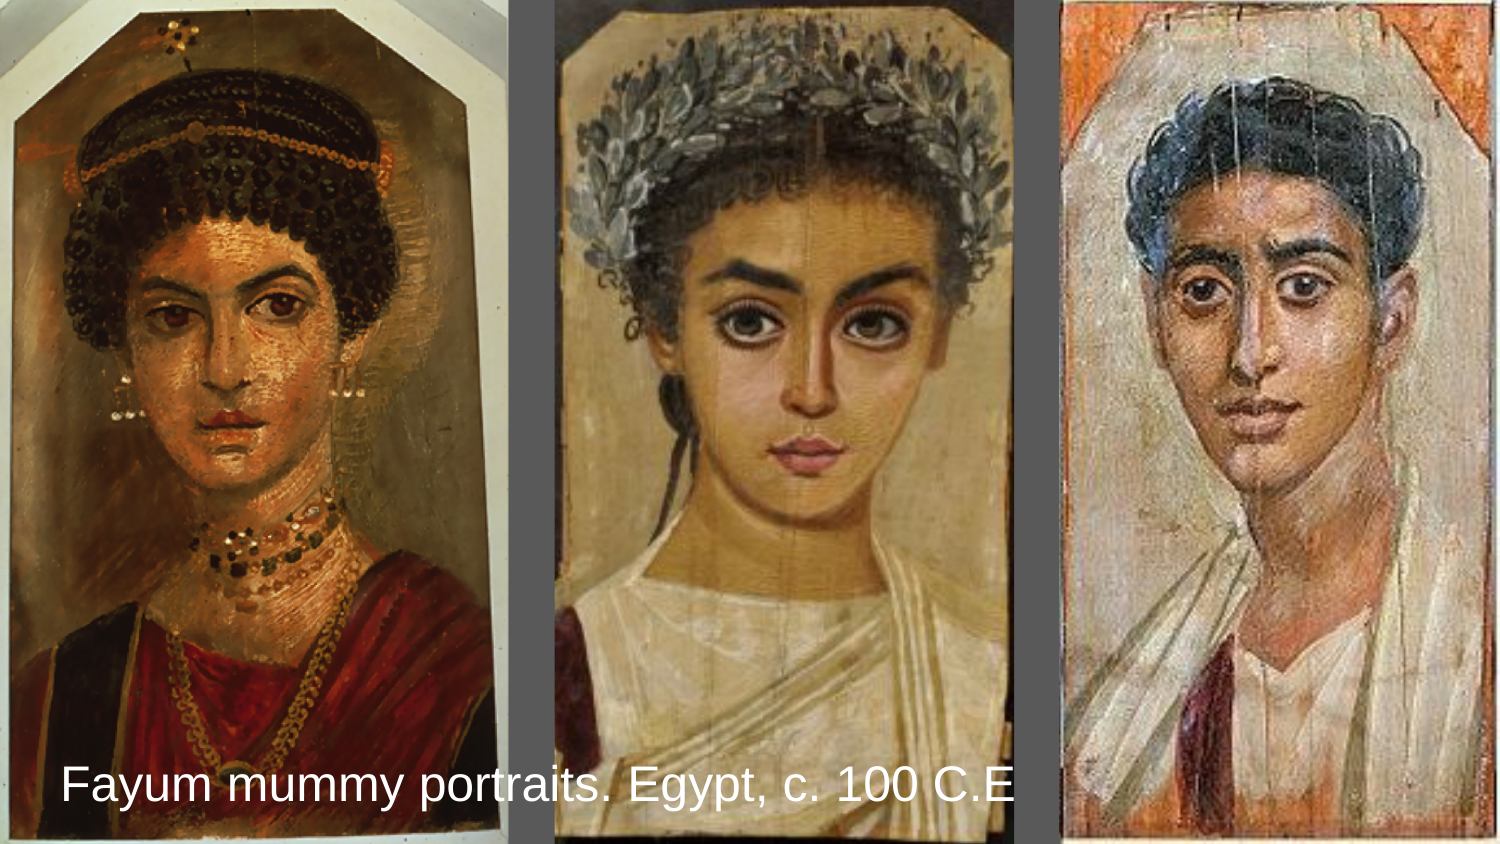

Fayum mummy portraits. Egypt, c. 100 C.E